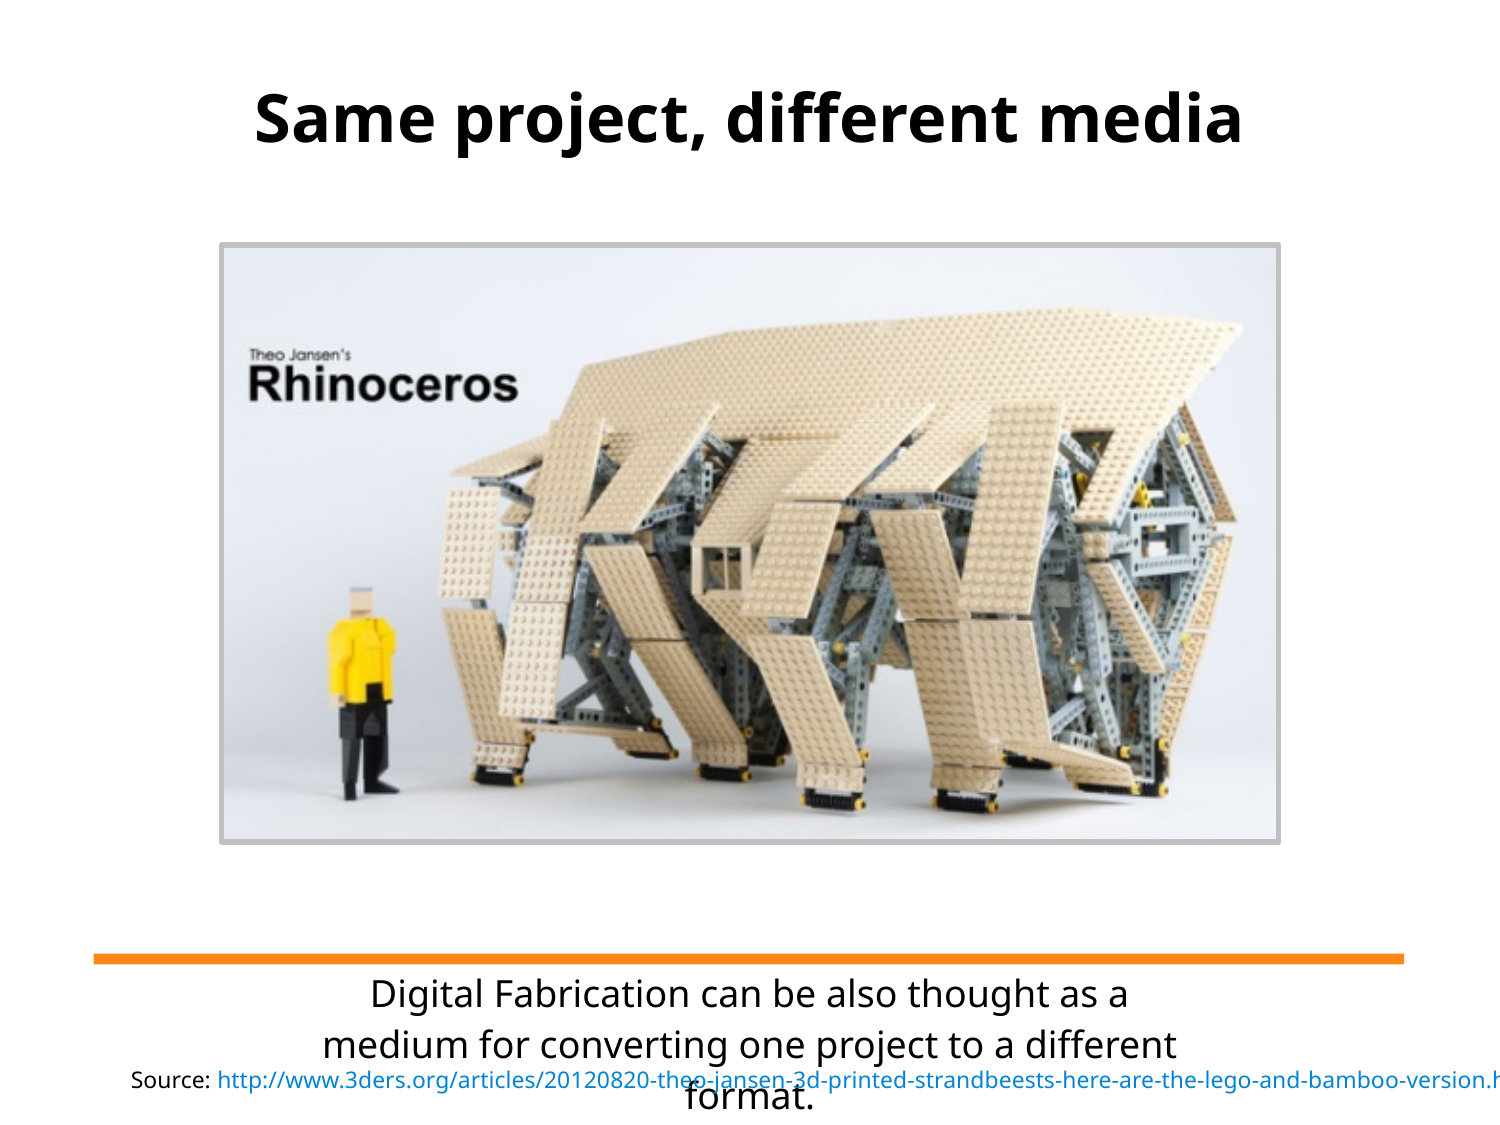

# Same project, different media
Digital Fabrication can be also thought as a medium for converting one project to a different format.
Source: http://www.3ders.org/articles/20120820-theo-jansen-3d-printed-strandbeests-here-are-the-lego-and-bamboo-version.html